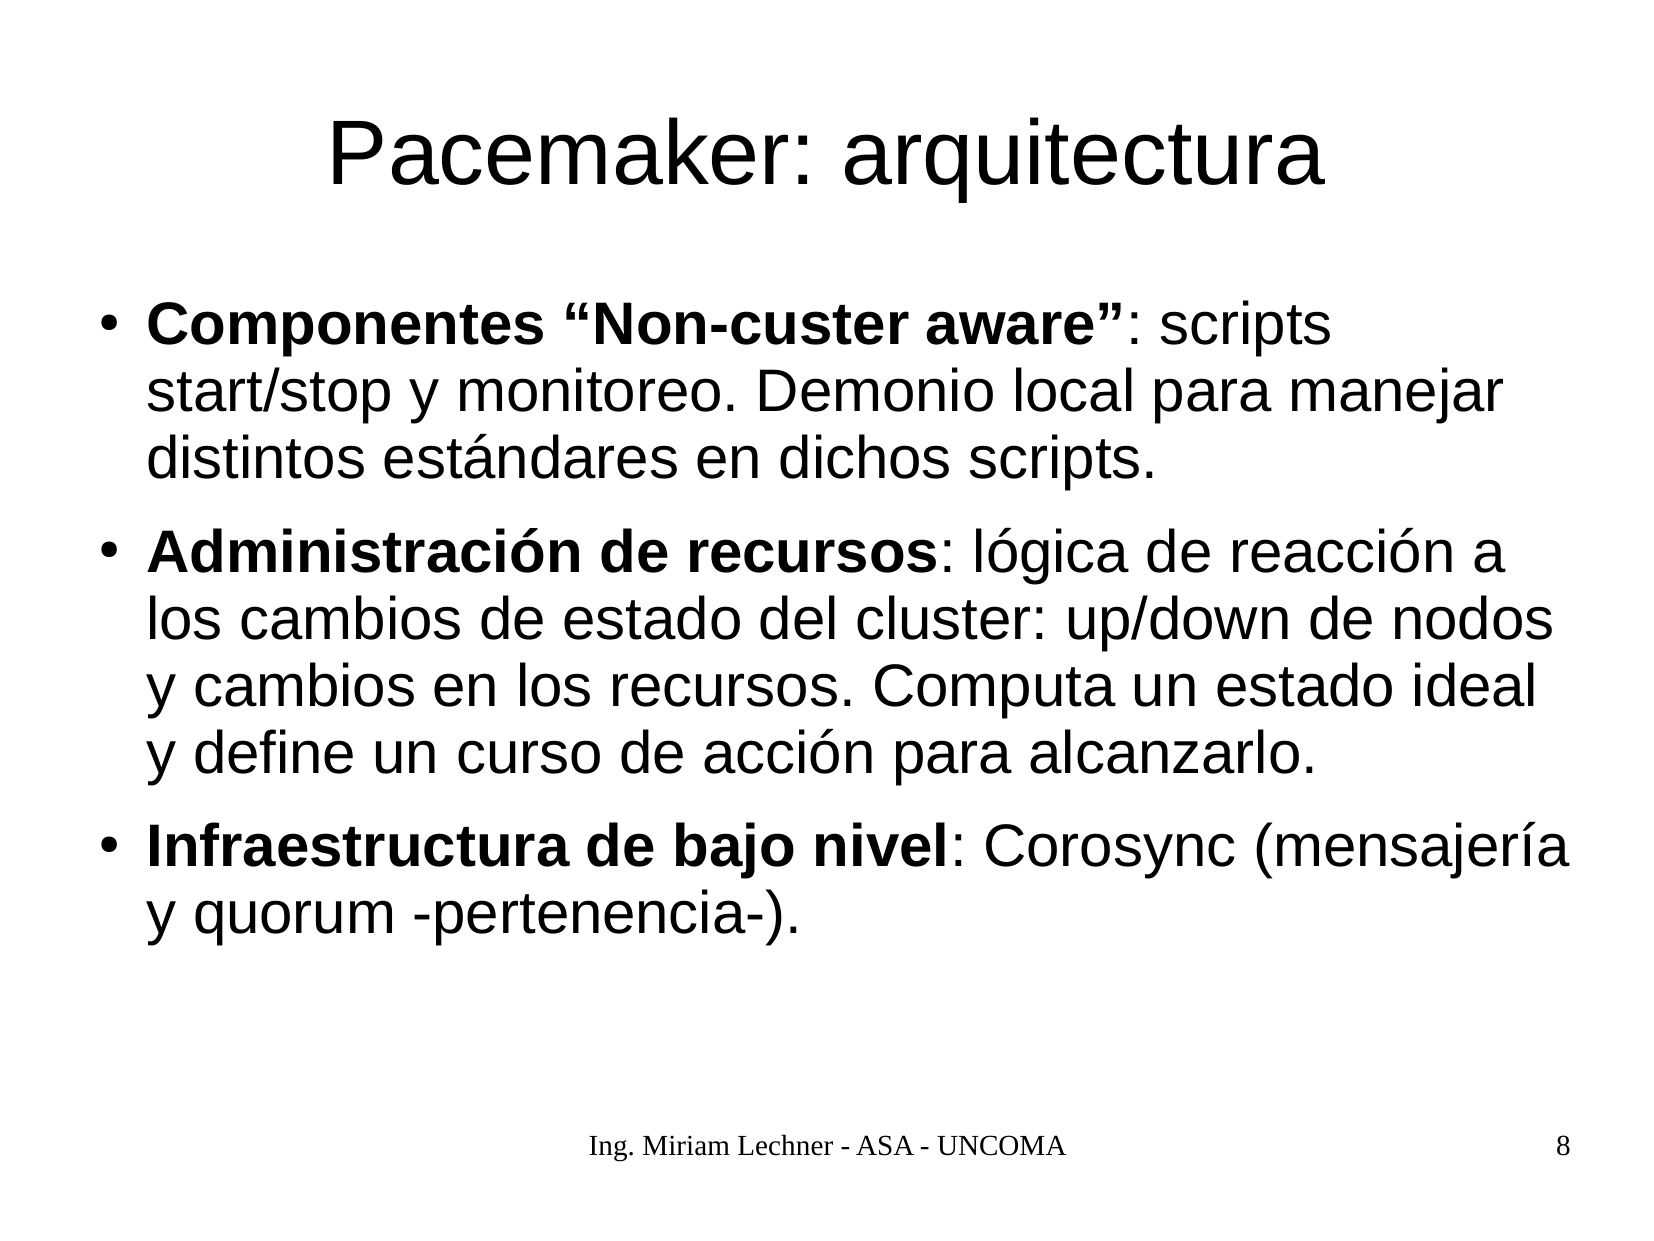

# Pacemaker: arquitectura
Componentes “Non-custer aware”: scripts start/stop y monitoreo. Demonio local para manejar distintos estándares en dichos scripts.
Administración de recursos: lógica de reacción a los cambios de estado del cluster: up/down de nodos y cambios en los recursos. Computa un estado ideal y define un curso de acción para alcanzarlo.
Infraestructura de bajo nivel: Corosync (mensajería y quorum -pertenencia-).
Ing. Miriam Lechner - ASA - UNCOMA
8